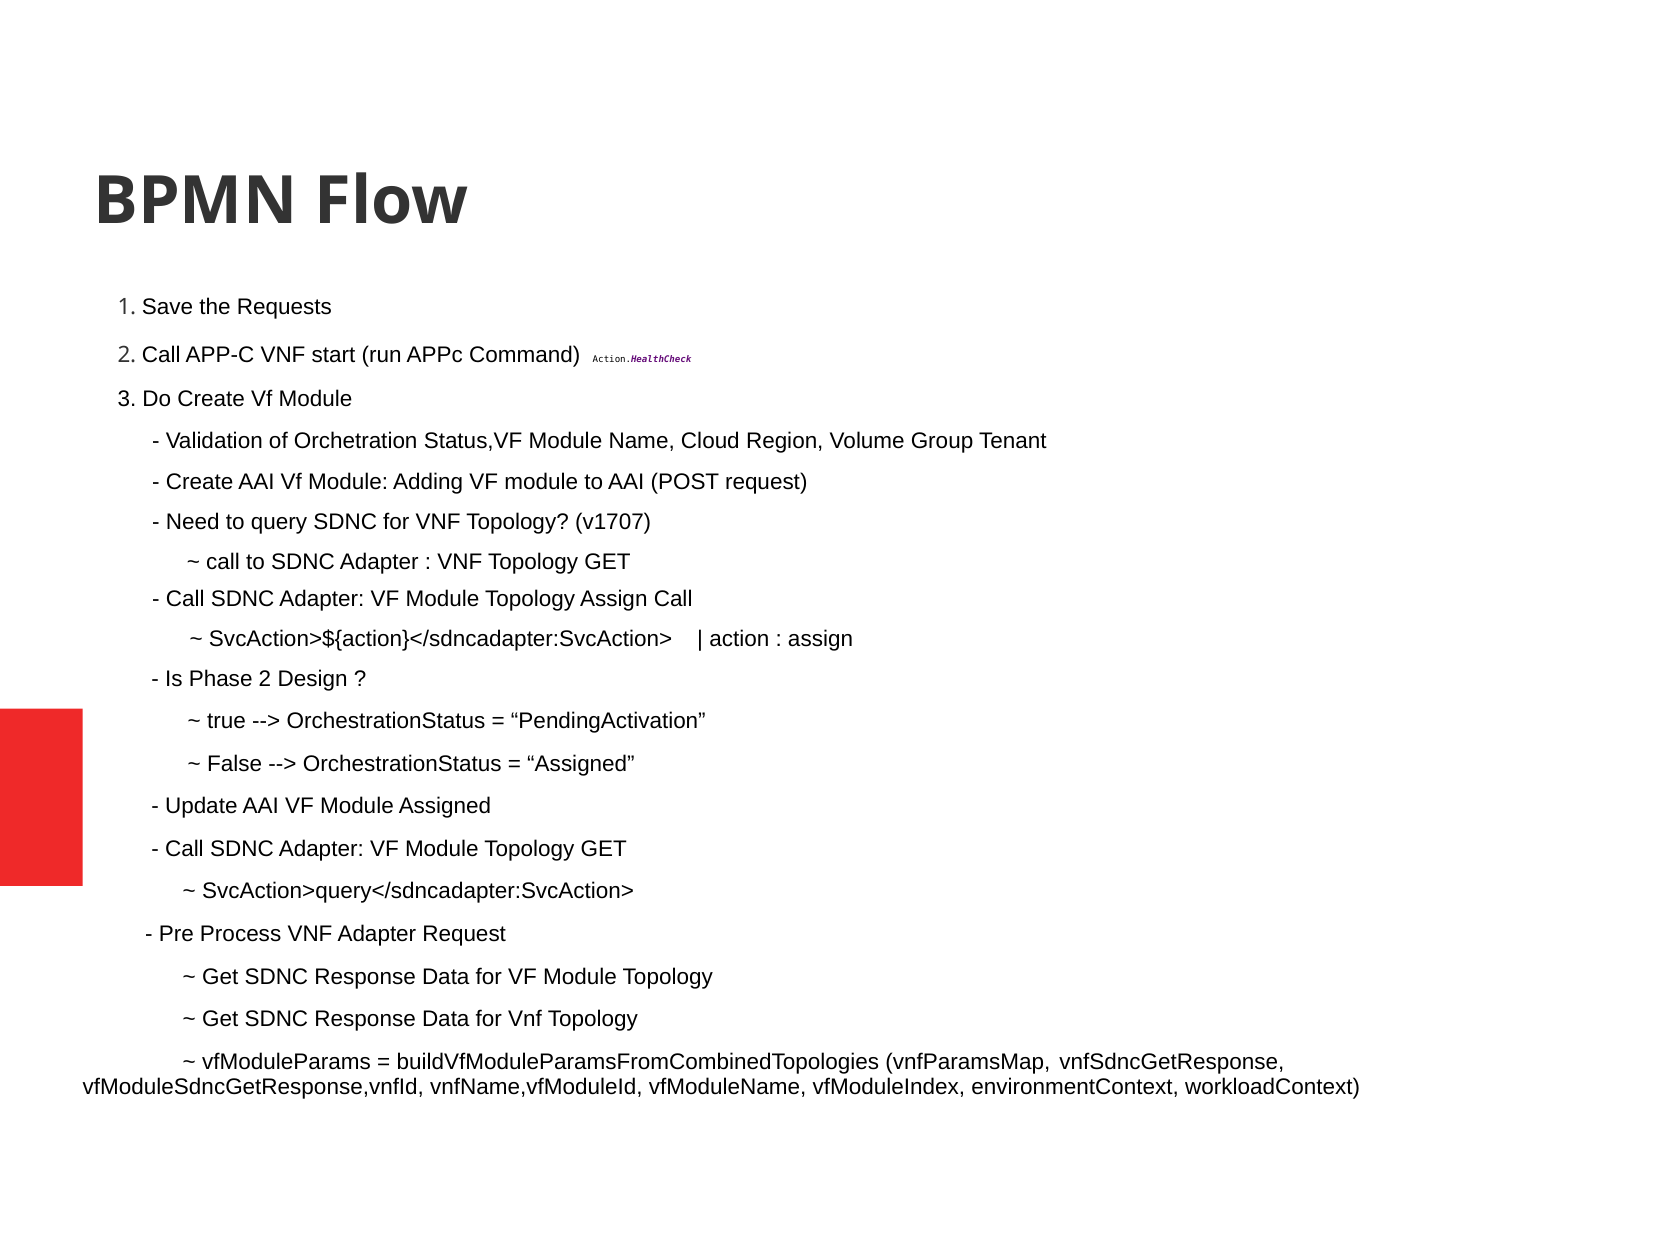

BPMN Flow
1. Save the Requests
2. Call APP-C VNF start (run APPc Command) Action.HealthCheck
3. Do Create Vf Module
- Validation of Orchetration Status,VF Module Name, Cloud Region, Volume Group Tenant
- Create AAI Vf Module: Adding VF module to AAI (POST request)
- Need to query SDNC for VNF Topology? (v1707)
~ call to SDNC Adapter : VNF Topology GET
- Call SDNC Adapter: VF Module Topology Assign Call
 ~ SvcAction>${action}</sdncadapter:SvcAction> | action : assign
 - Is Phase 2 Design ?
 ~ true --> OrchestrationStatus = “PendingActivation”
 ~ False --> OrchestrationStatus = “Assigned”
 - Update AAI VF Module Assigned
 - Call SDNC Adapter: VF Module Topology GET
 ~ SvcAction>query</sdncadapter:SvcAction>
 - Pre Process VNF Adapter Request
 ~ Get SDNC Response Data for VF Module Topology
 ~ Get SDNC Response Data for Vnf Topology
 ~ vfModuleParams = buildVfModuleParamsFromCombinedTopologies (vnfParamsMap, 	vnfSdncGetResponse, vfModuleSdncGetResponse,vnfId, vnfName,vfModuleId, vfModuleName, vfModuleIndex, environmentContext, workloadContext)
#